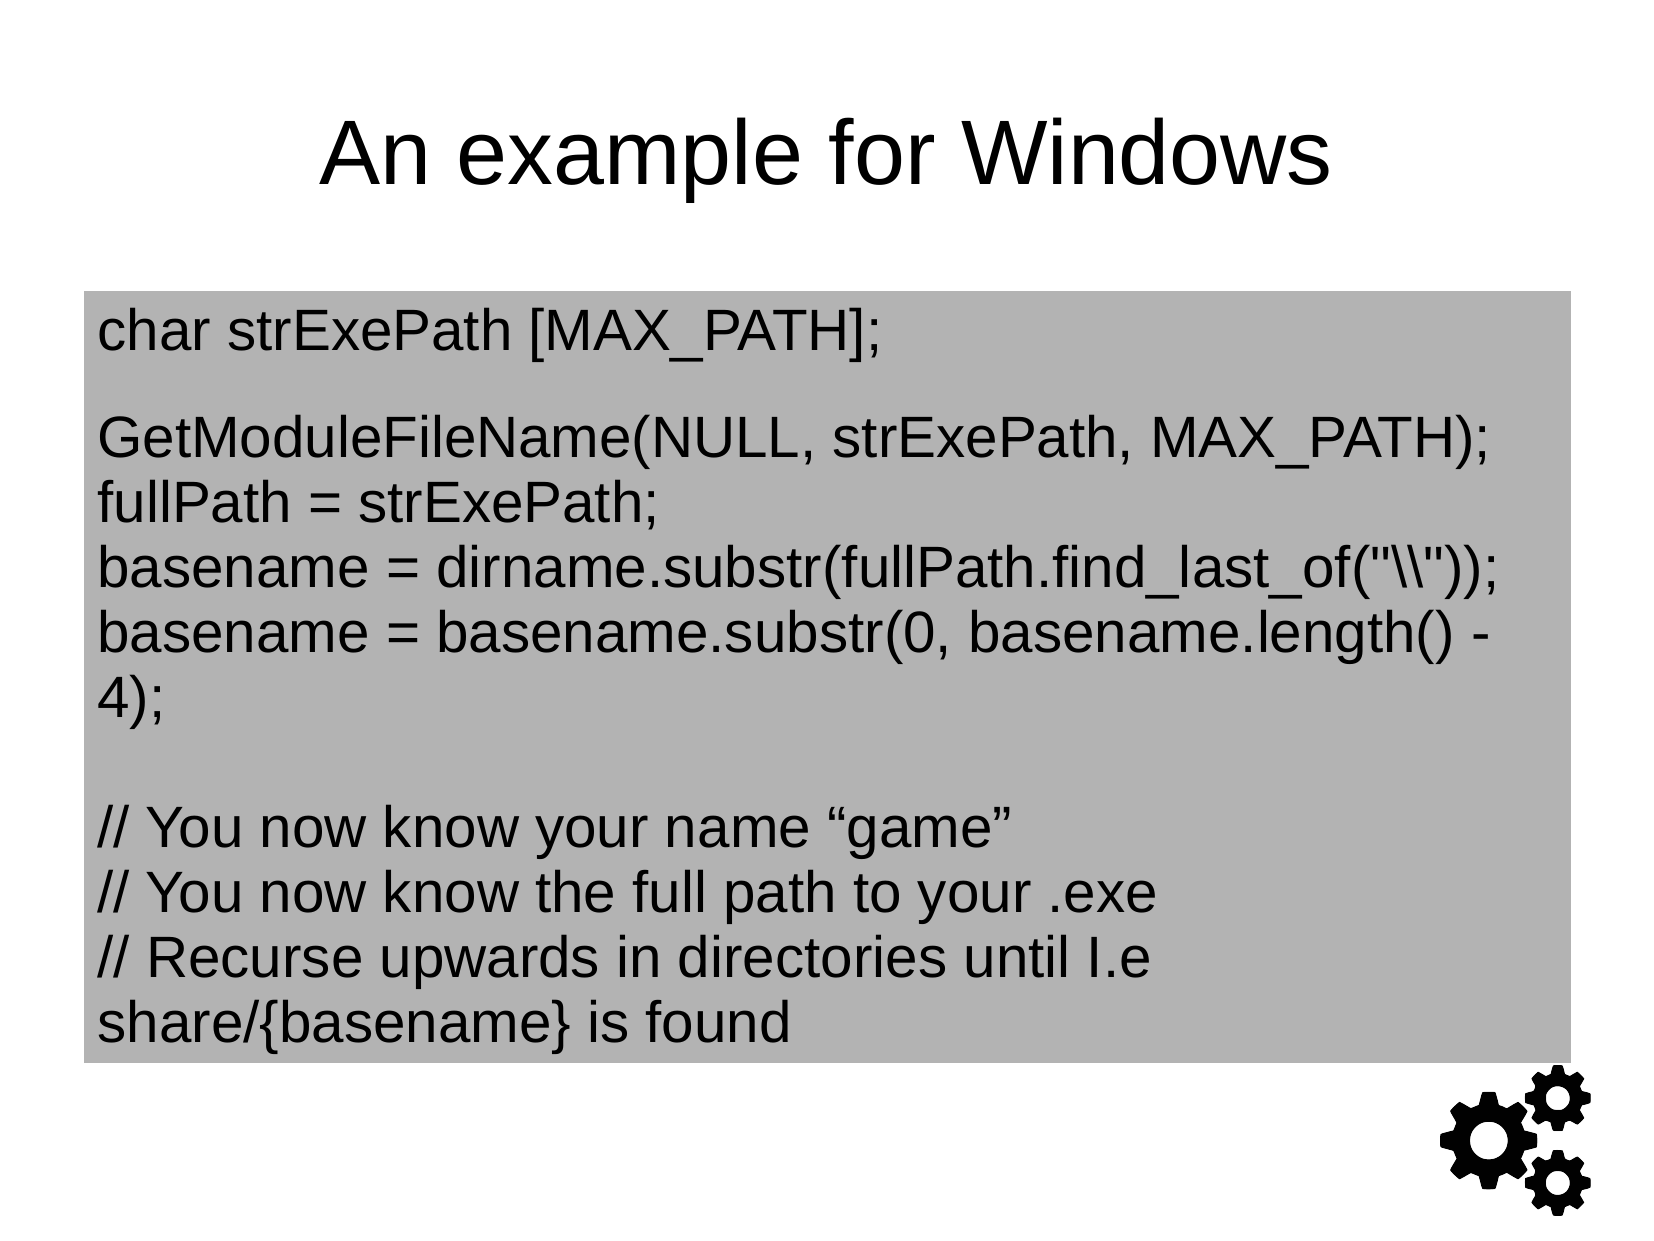

# An example for Windows
| char strExePath [MAX\_PATH]; GetModuleFileName(NULL, strExePath, MAX\_PATH); fullPath = strExePath; basename = dirname.substr(fullPath.find\_last\_of("\\")); basename = basename.substr(0, basename.length() - 4); // You now know your name “game” // You now know the full path to your .exe // Recurse upwards in directories until I.e share/{basename} is found |
| --- |